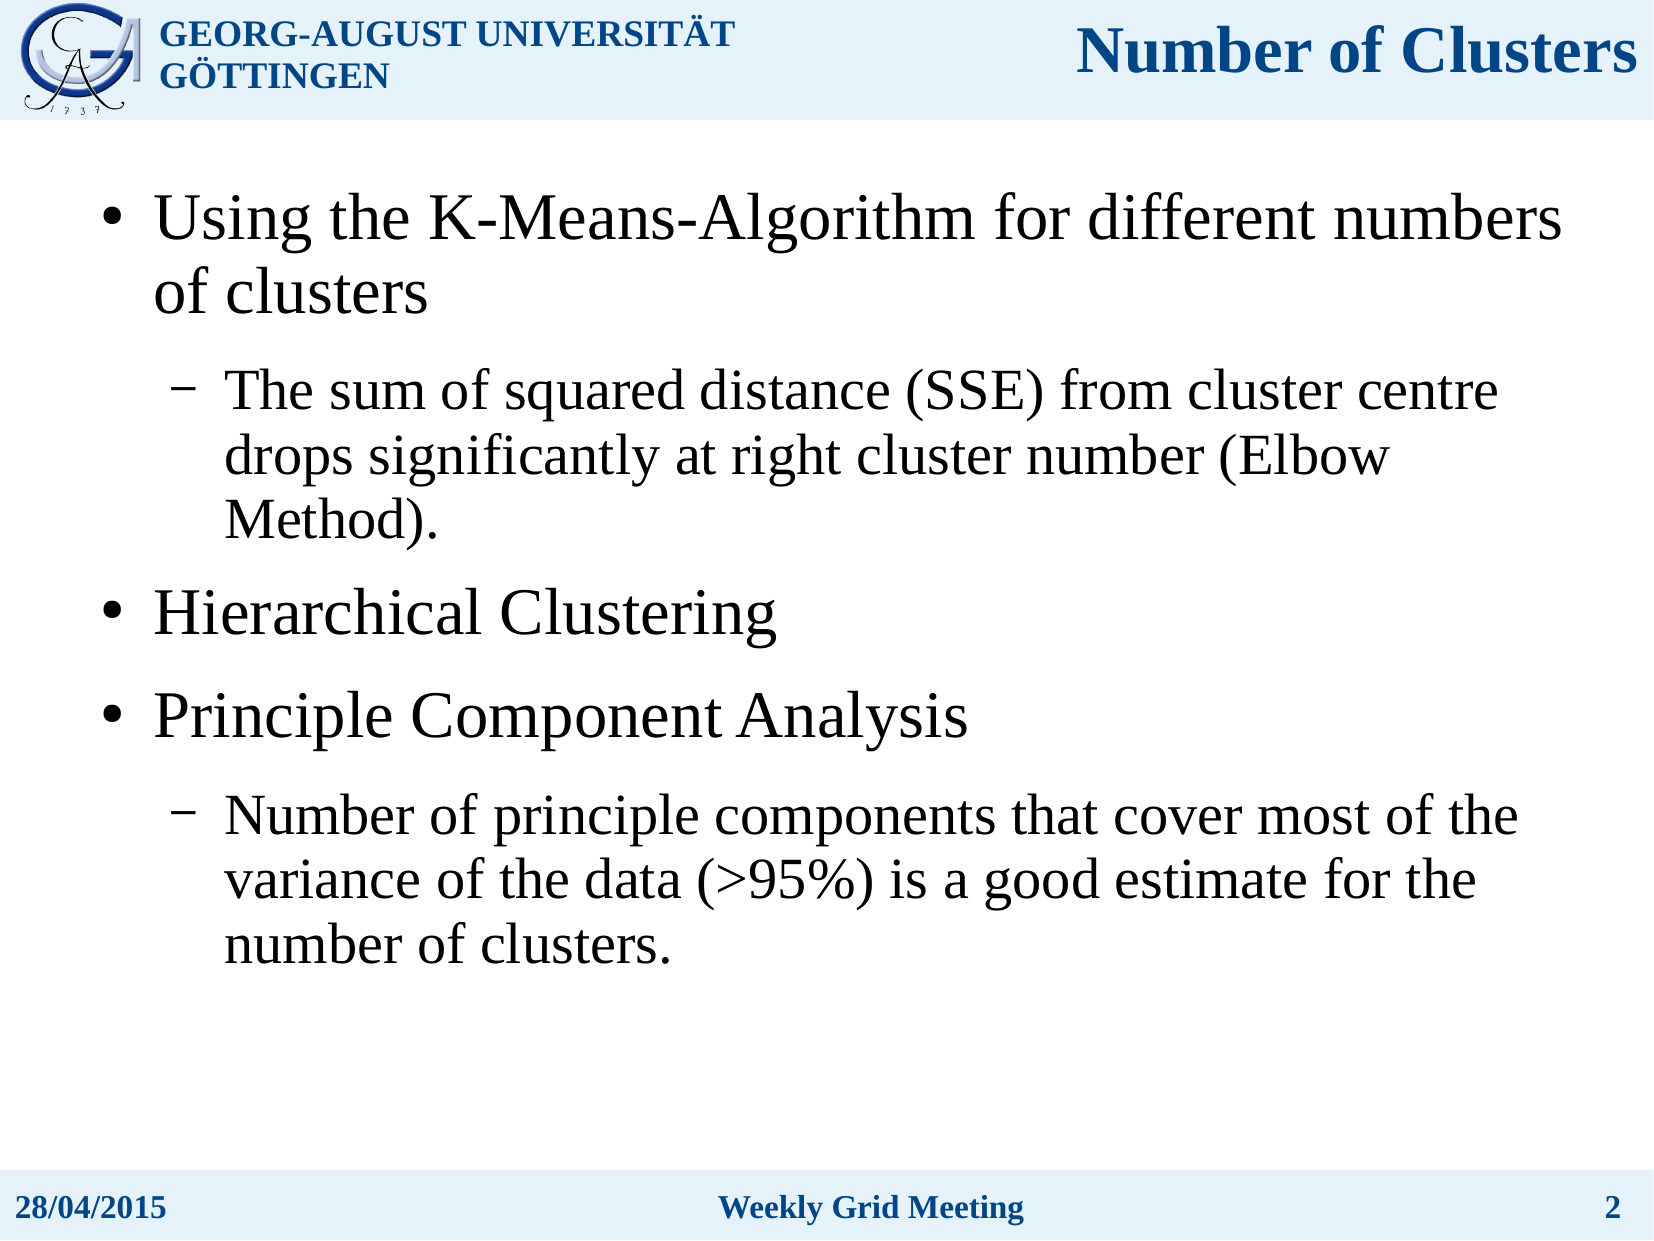

GEORG-AUGUST UNIVERSITÄT GÖTTINGEN
Number of Clusters
# Using the K-Means-Algorithm for different numbers of clusters
The sum of squared distance (SSE) from cluster centre drops significantly at right cluster number (Elbow Method).
Hierarchical Clustering
Principle Component Analysis
Number of principle components that cover most of the variance of the data (>95%) is a good estimate for the number of clusters.
28/04/2015
Weekly Grid Meeting
2